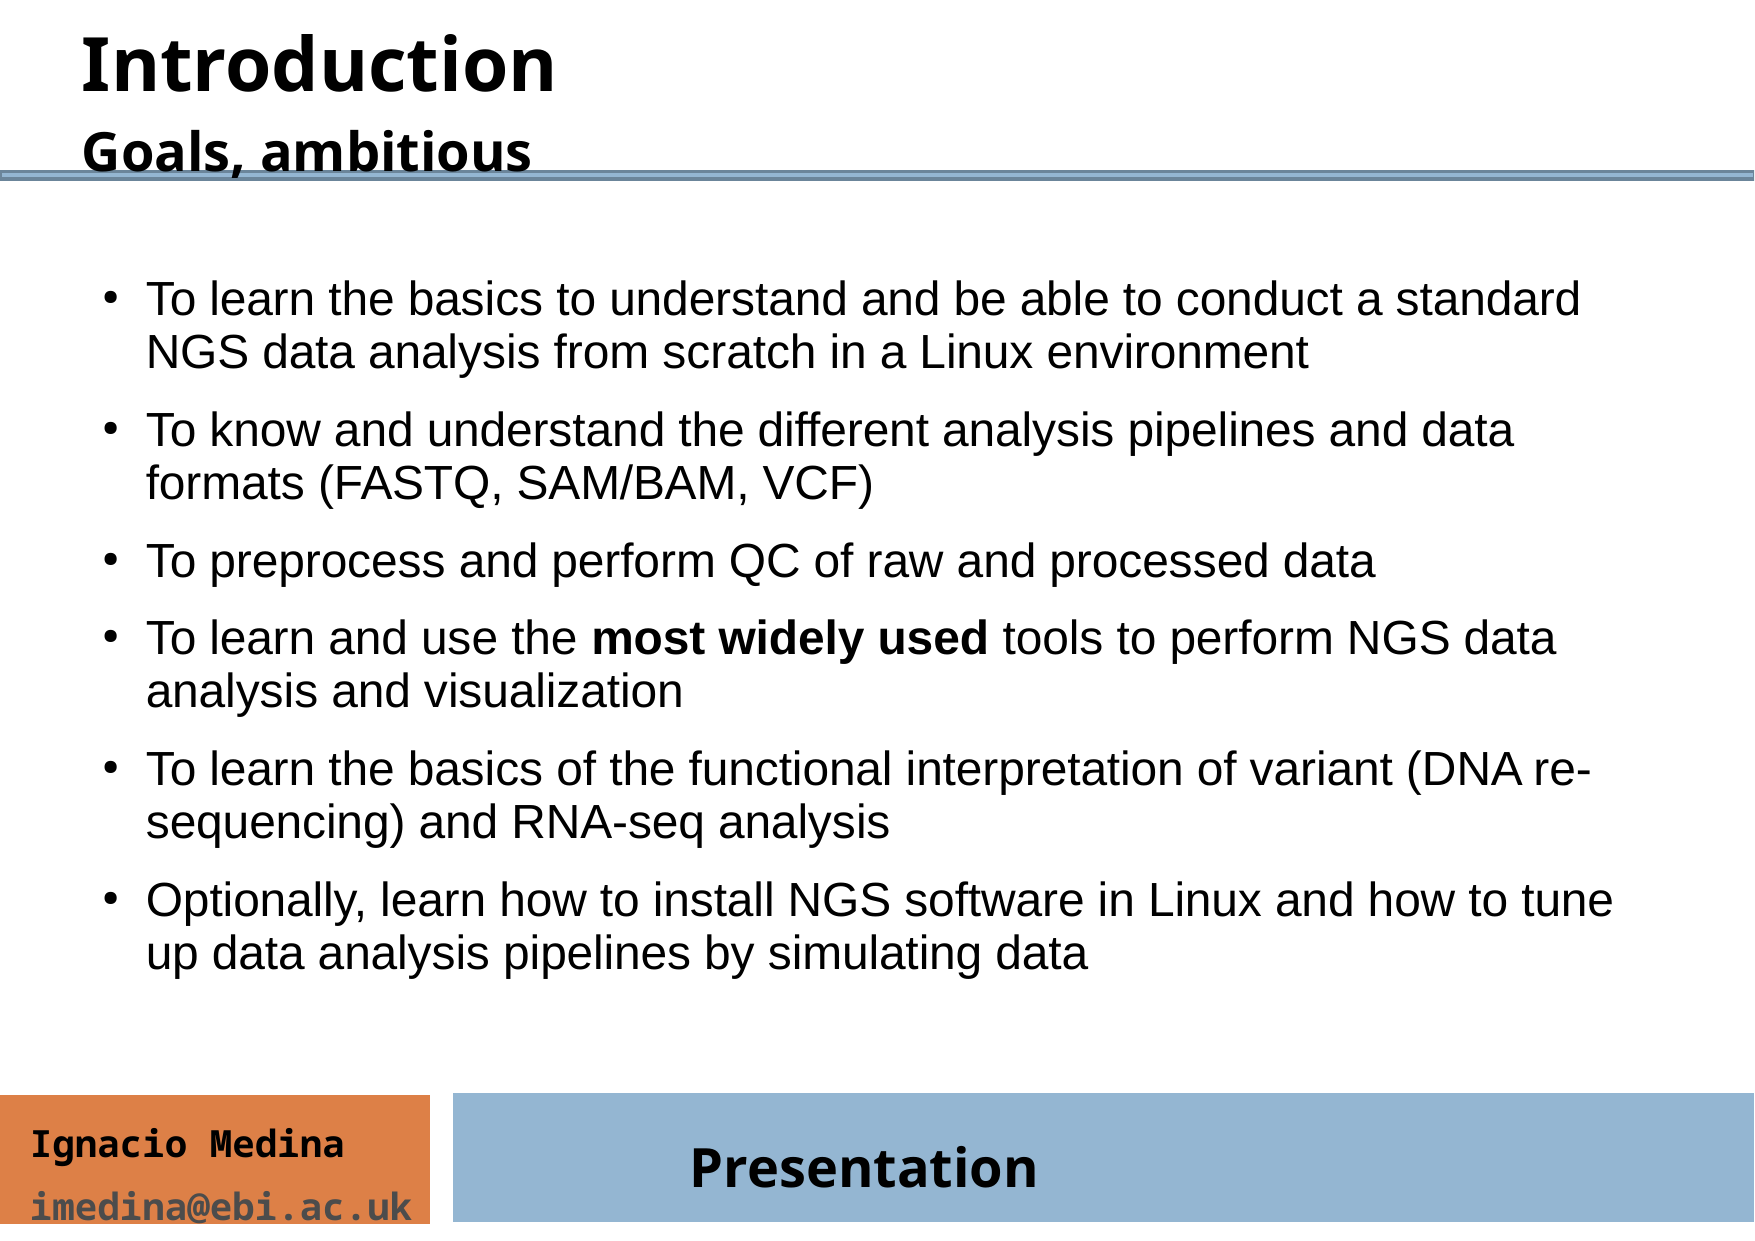

Introduction
Goals, ambitious
# To learn the basics to understand and be able to conduct a standard NGS data analysis from scratch in a Linux environment
To know and understand the different analysis pipelines and data formats (FASTQ, SAM/BAM, VCF)
To preprocess and perform QC of raw and processed data
To learn and use the most widely used tools to perform NGS data analysis and visualization
To learn the basics of the functional interpretation of variant (DNA re-sequencing) and RNA-seq analysis
Optionally, learn how to install NGS software in Linux and how to tune up data analysis pipelines by simulating data
Ignacio Medina
imedina@ebi.ac.uk
Presentation